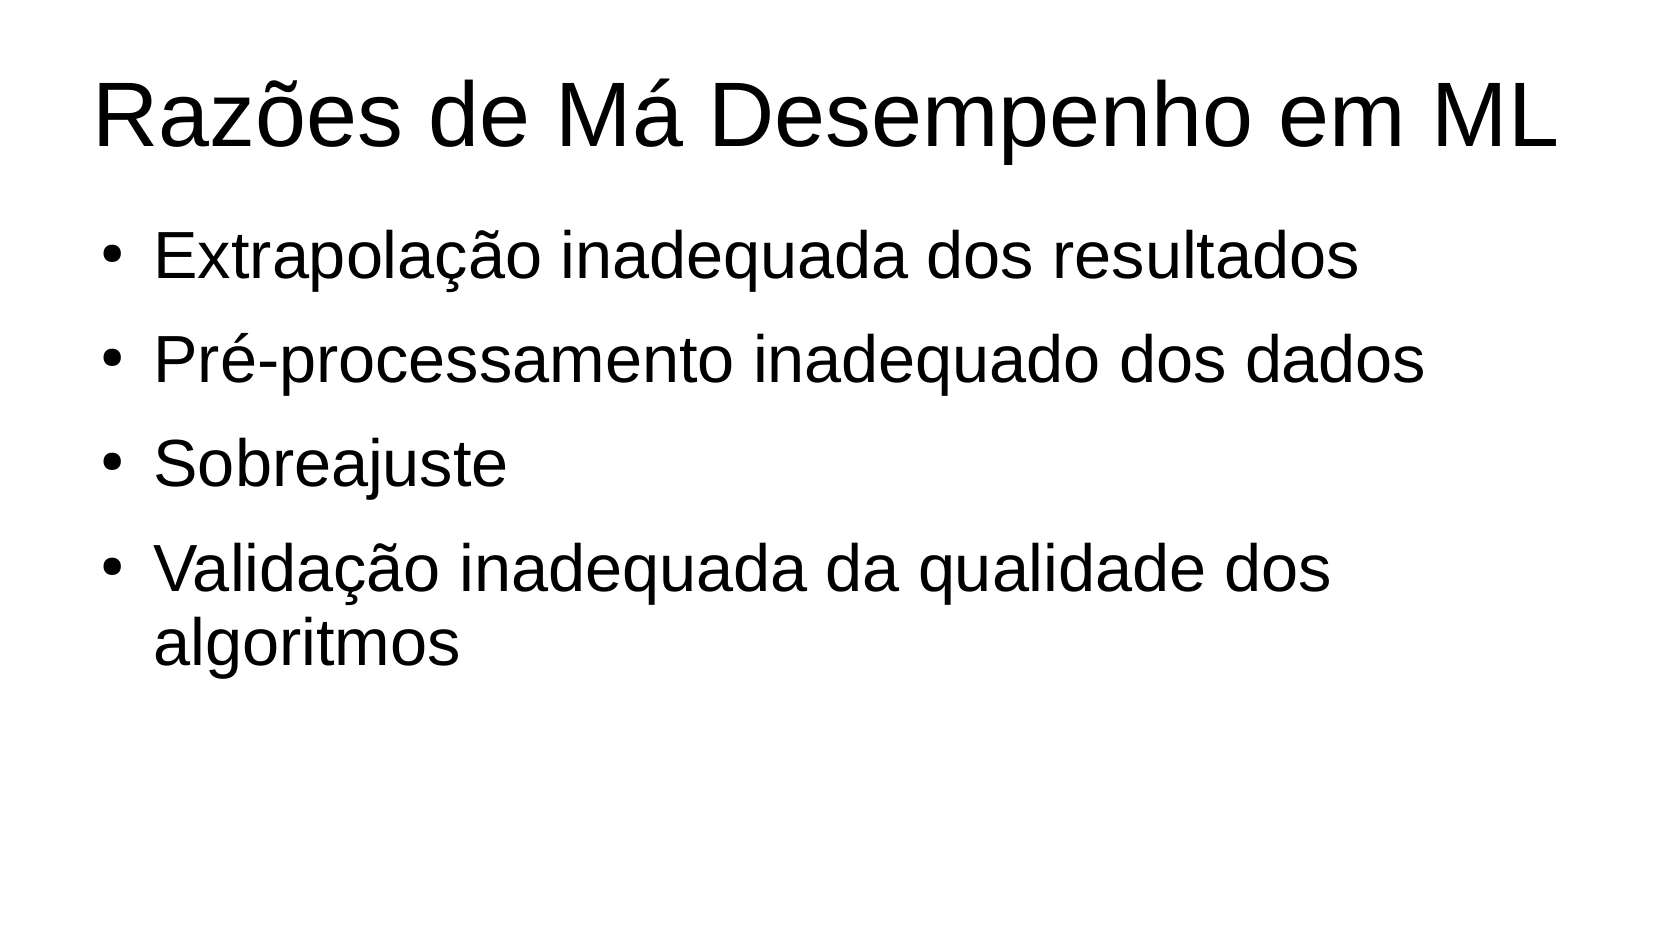

# Razões de Má Desempenho em ML
Extrapolação inadequada dos resultados
Pré-processamento inadequado dos dados
Sobreajuste
Validação inadequada da qualidade dos algoritmos